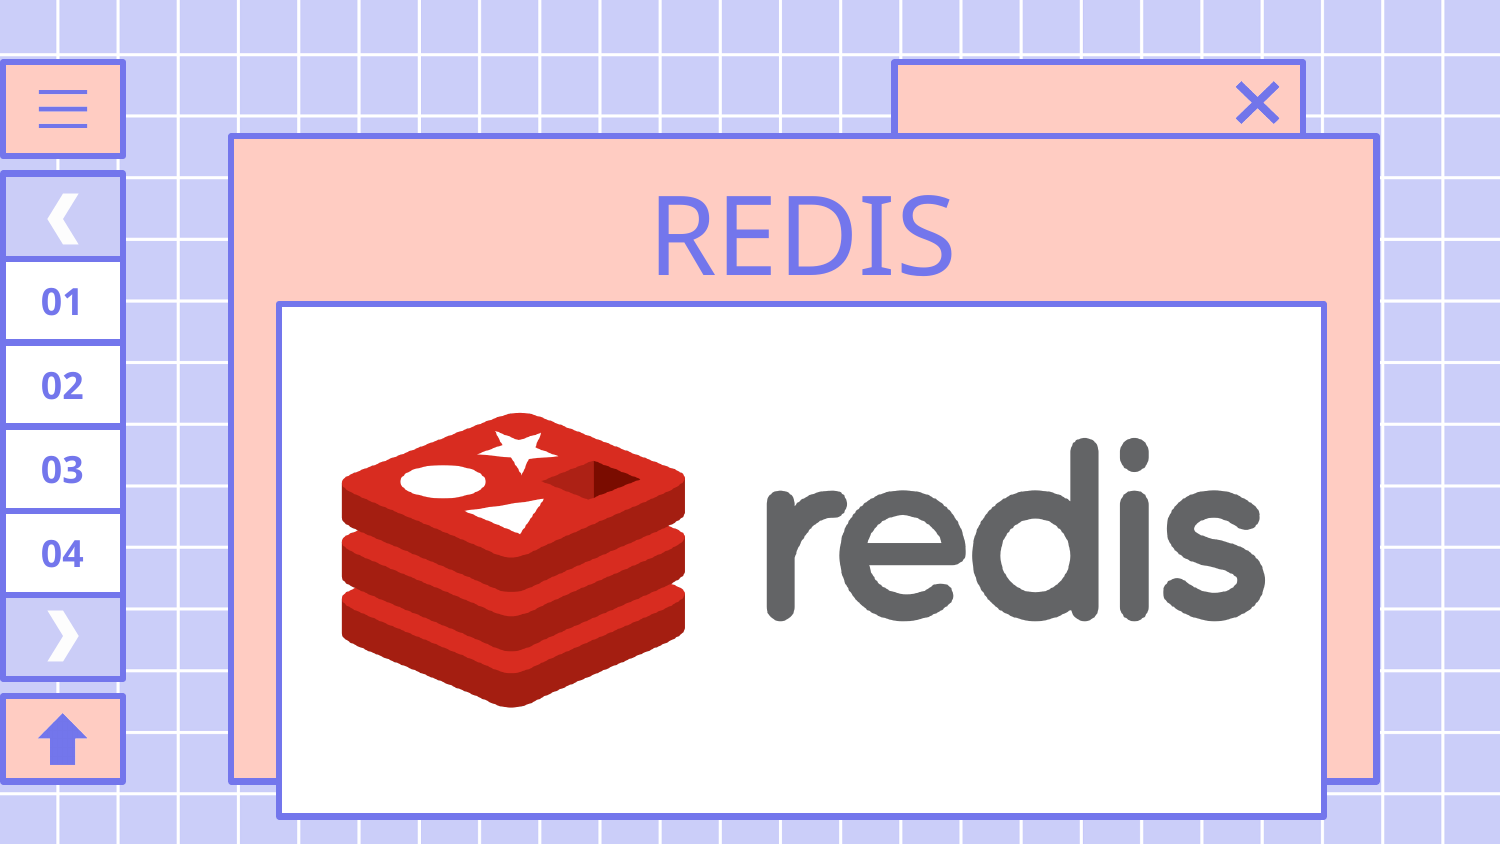

# REDIS
01
02
03
04
ATOMICIDADE:
A atomicidade garante que cada transação seja tratada como uma única "unidade", que é bem-sucedida ou falha completamente: se alguma das instruções que constituem uma transação não for concluída, a transação inteira falhará e o banco de dados permanecerá inalterado.